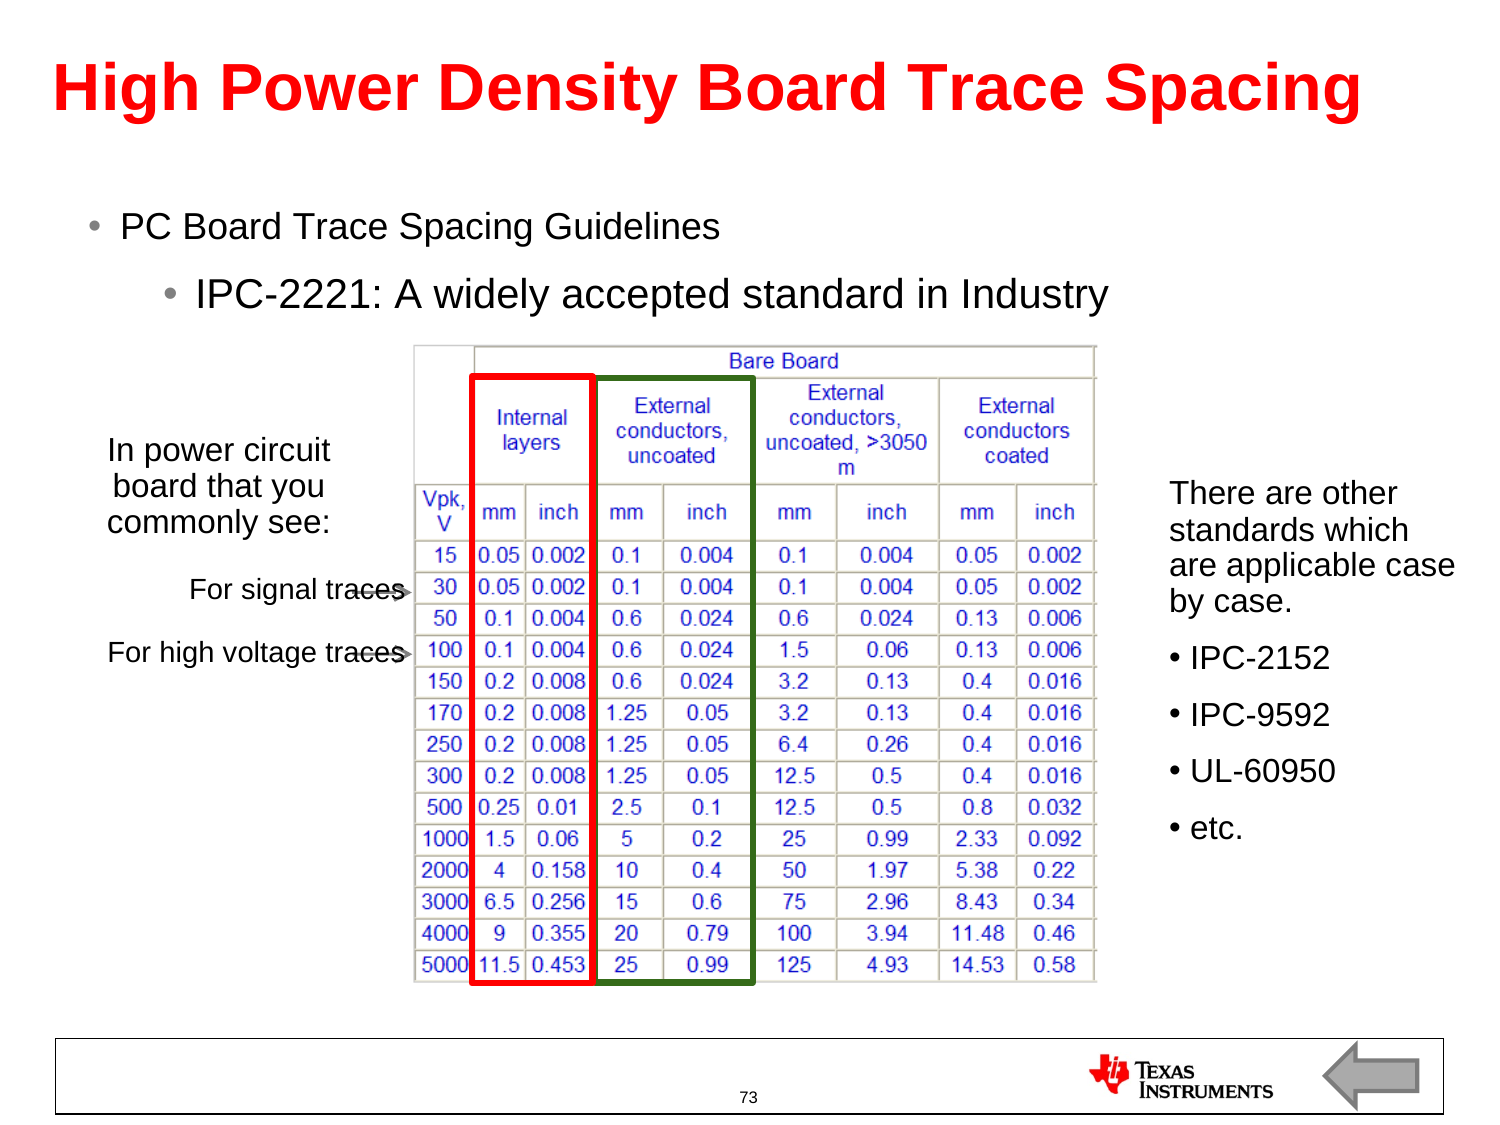

# High Power Density Board Trace Spacing
PC Board Trace Spacing Guidelines
IPC-2221: A widely accepted standard in Industry
In power circuit board that you commonly see:
There are other standards which are applicable case by case.
 IPC-2152
 IPC-9592
 UL-60950
 etc.
For signal traces
For high voltage traces